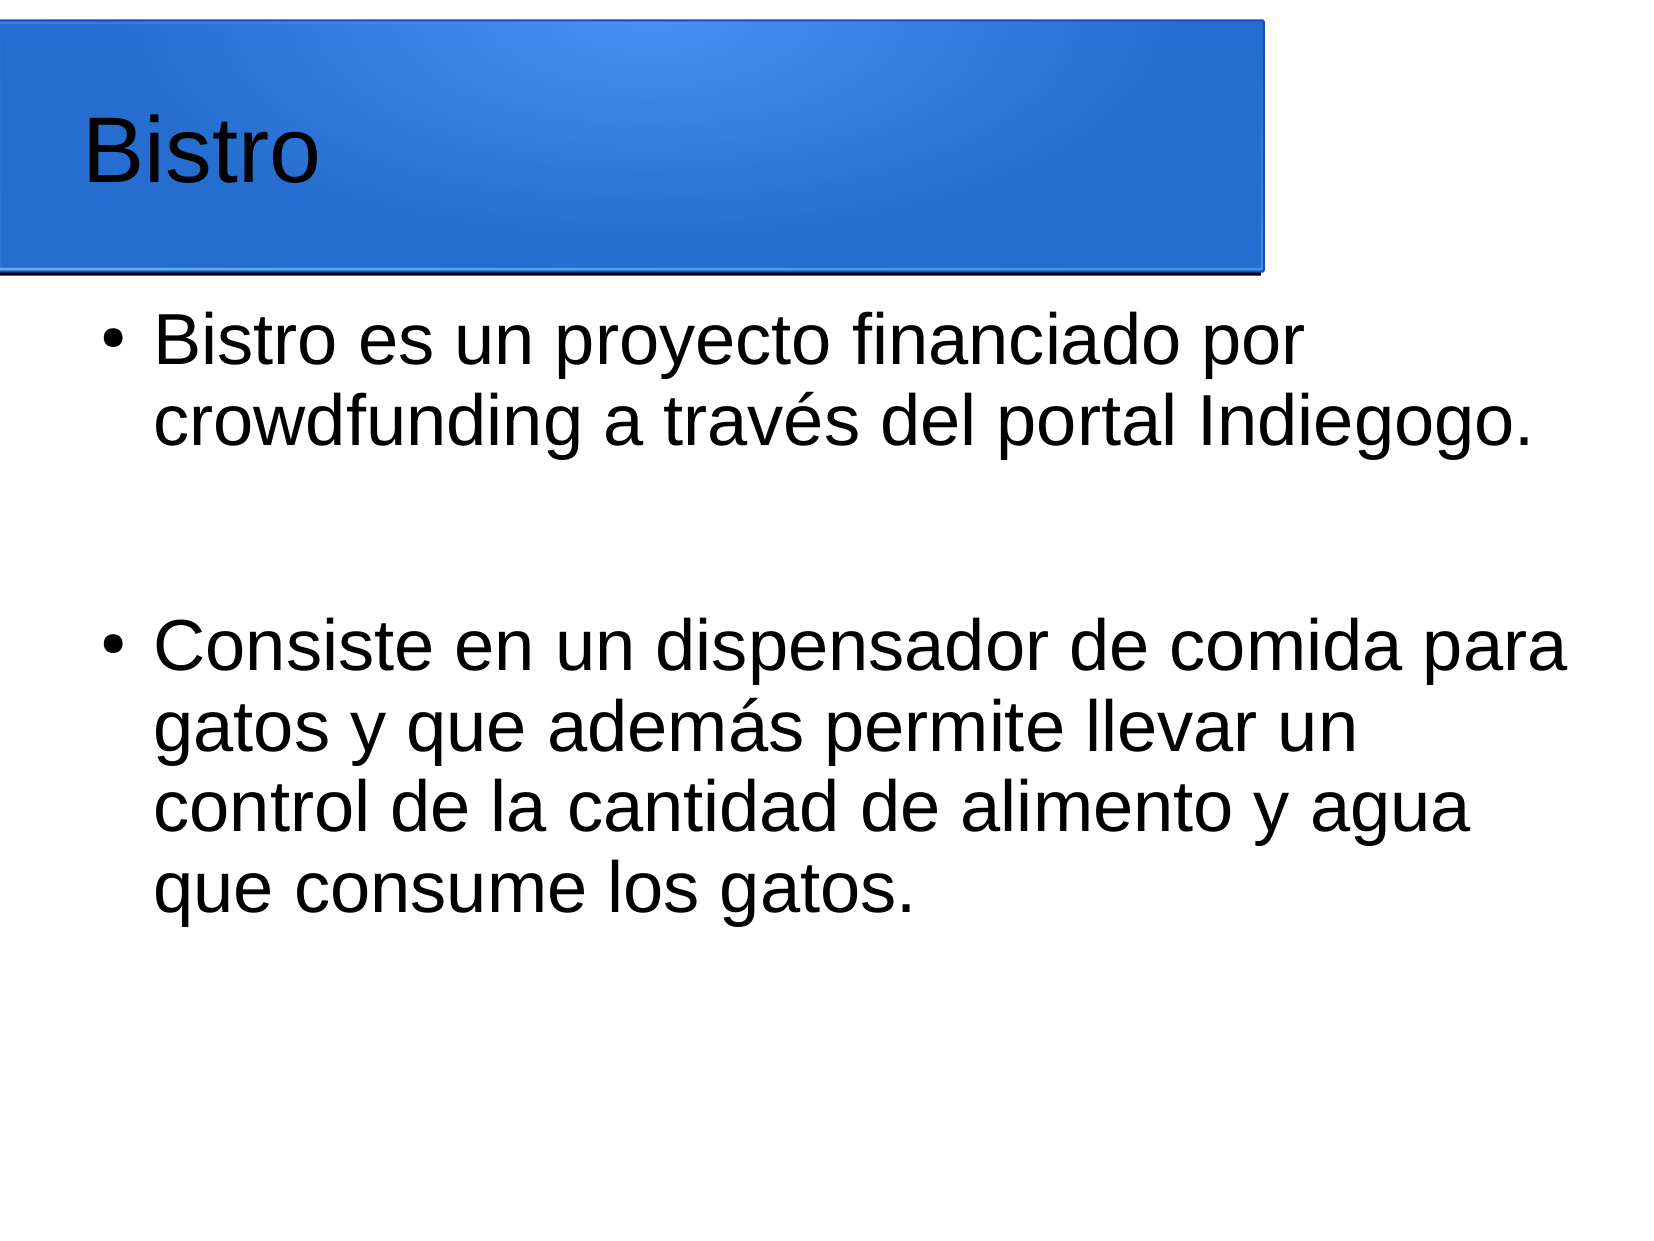

# Bistro
Bistro es un proyecto financiado por crowdfunding a través del portal Indiegogo.
Consiste en un dispensador de comida para gatos y que además permite llevar un control de la cantidad de alimento y agua que consume los gatos.